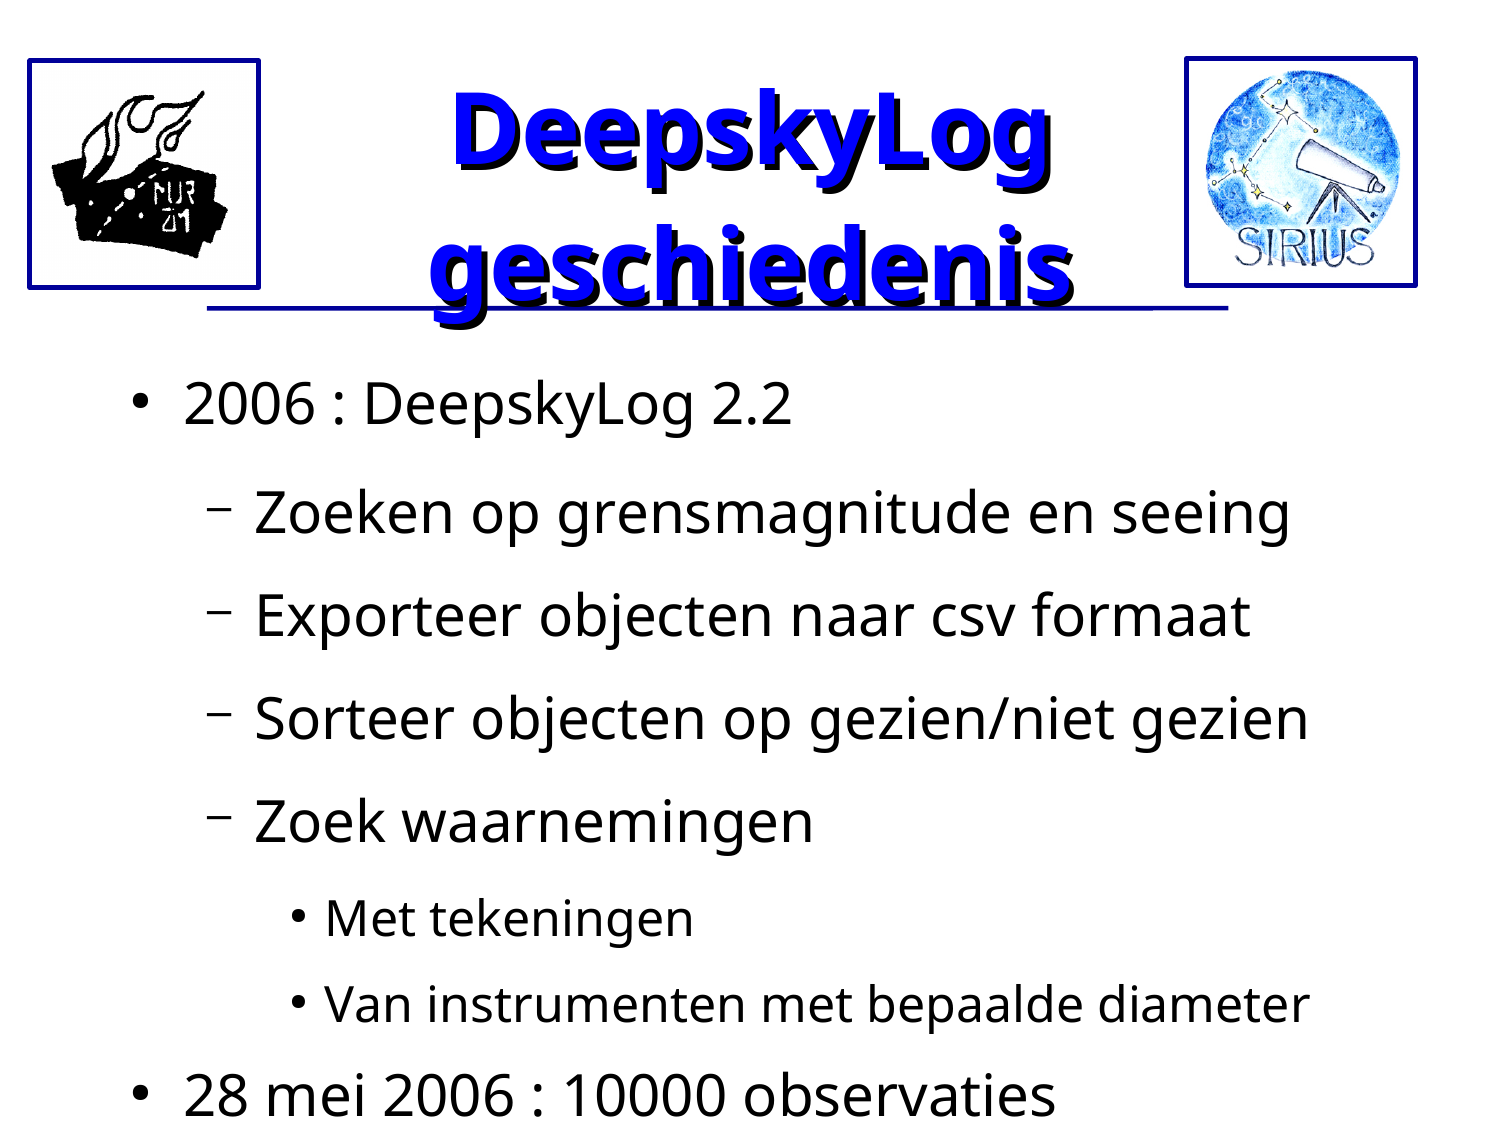

# DeepskyLog geschiedenis
2006 : DeepskyLog 2.2
Zoeken op grensmagnitude en seeing
Exporteer objecten naar csv formaat
Sorteer objecten op gezien/niet gezien
Zoek waarnemingen
Met tekeningen
Van instrumenten met bepaalde diameter
28 mei 2006 : 10000 observaties